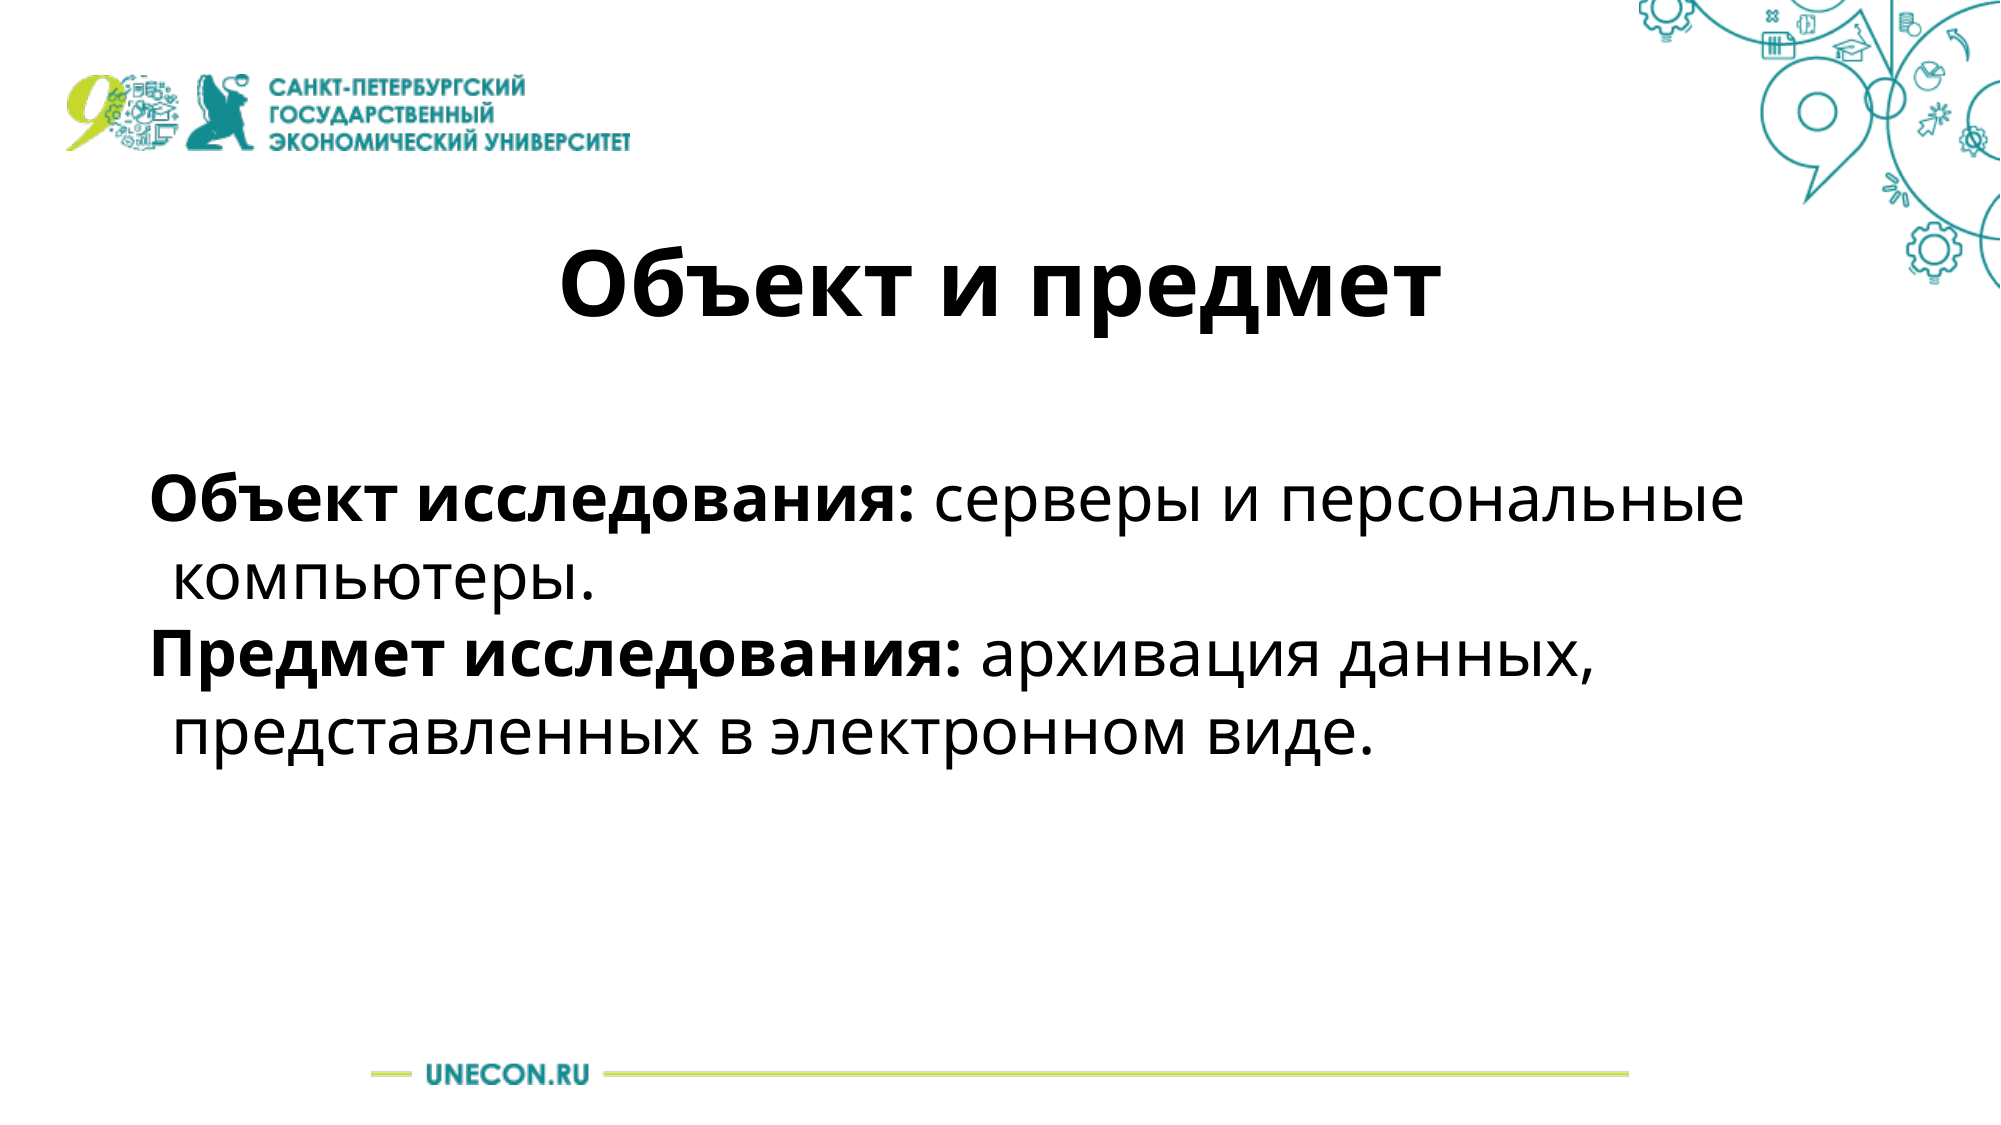

# Объект и предмет
Объект исследования: серверы и персональные компьютеры.
Предмет исследования: архивация данных, представленных в электронном виде.